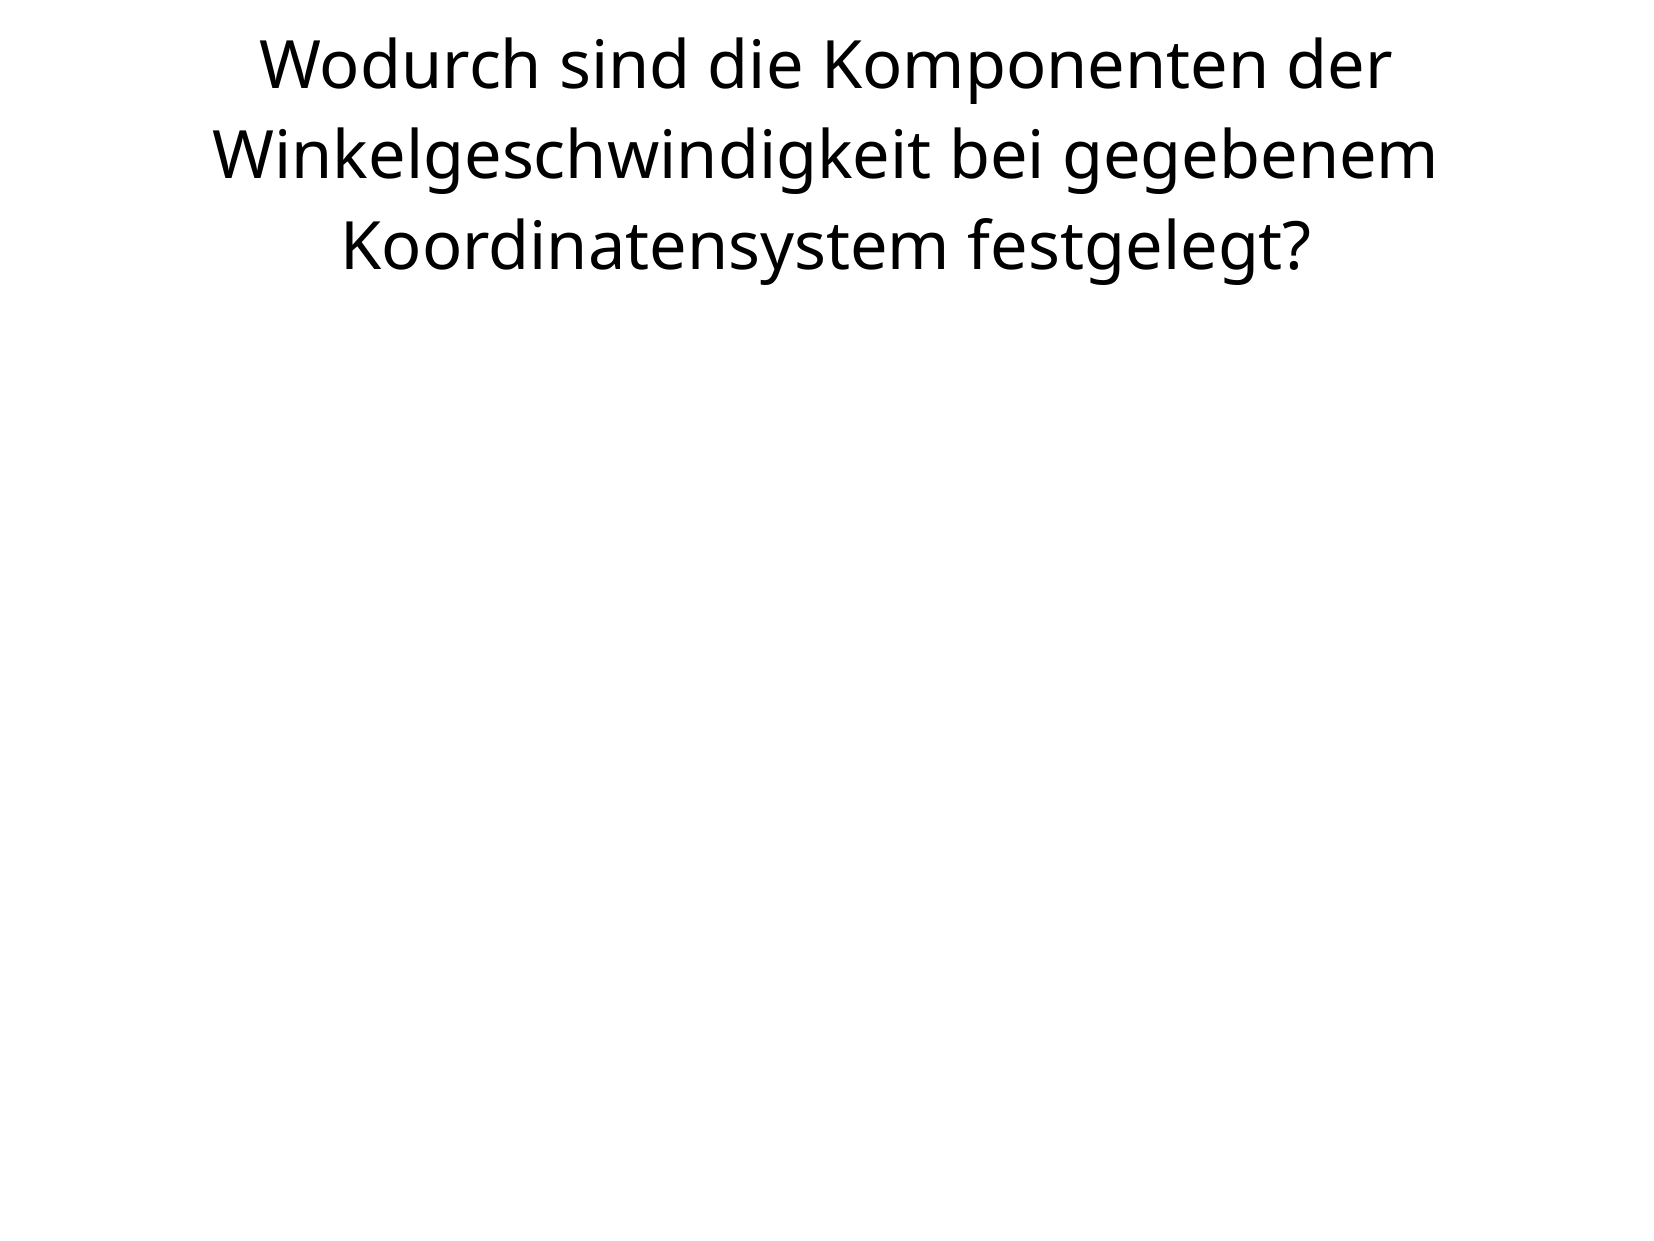

# Wodurch sind die Komponenten der Winkelgeschwindigkeit bei gegebenem Koordinatensystem festgelegt?